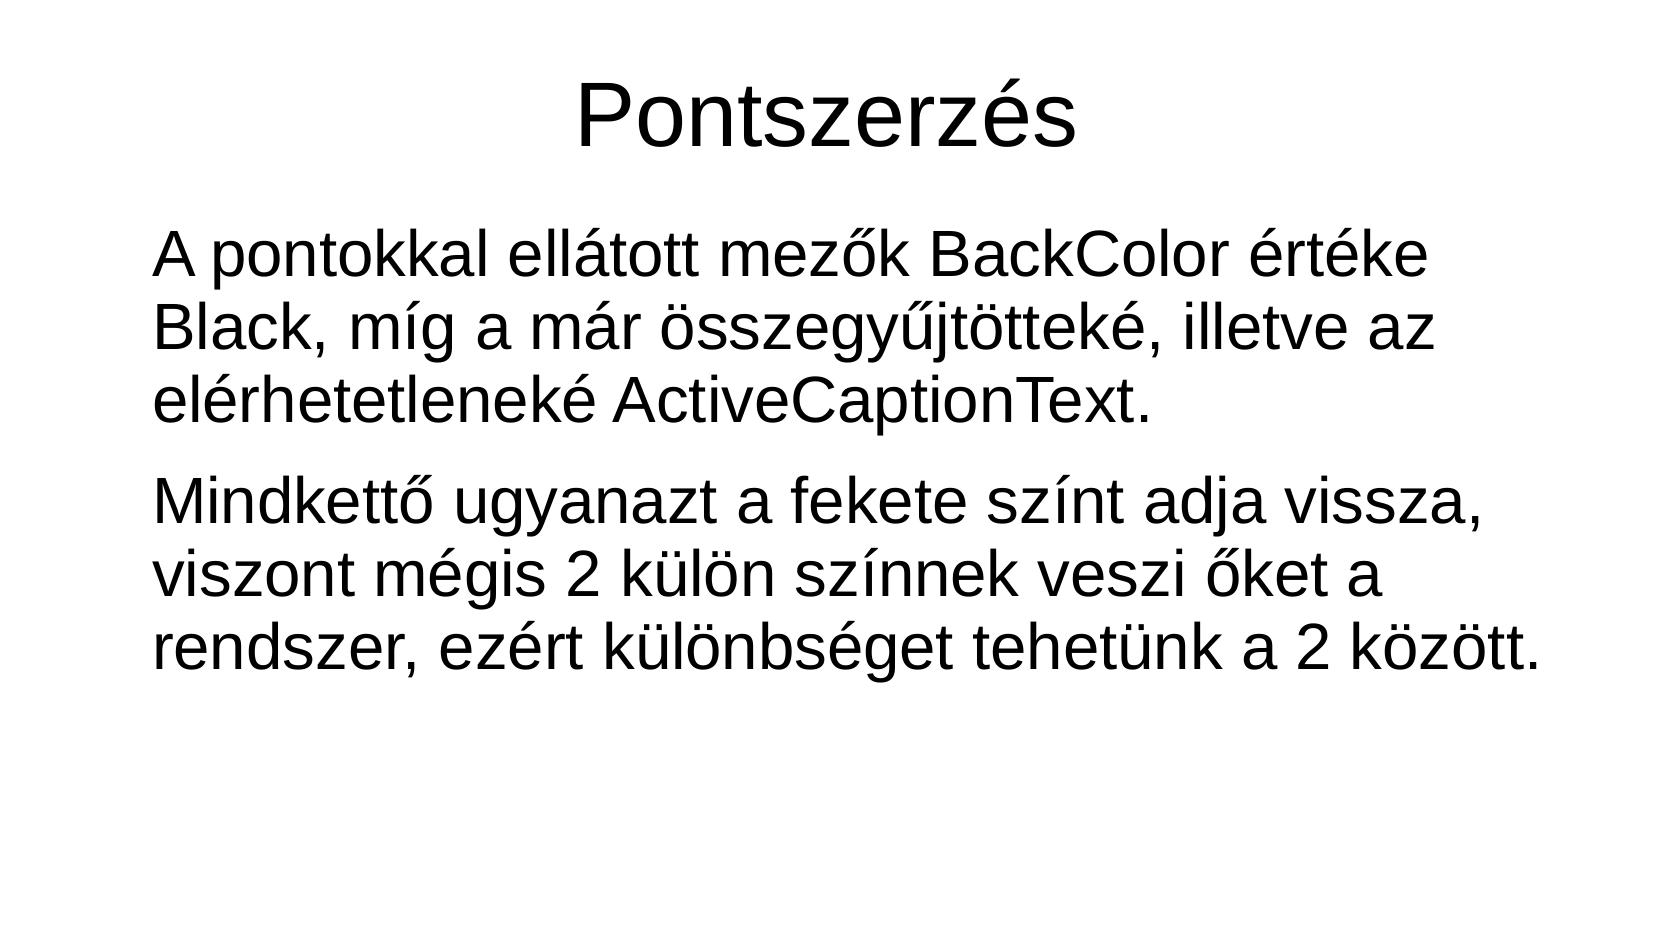

# Pontszerzés
A pontokkal ellátott mezők BackColor értéke Black, míg a már összegyűjtötteké, illetve az elérhetetleneké ActiveCaptionText.
Mindkettő ugyanazt a fekete színt adja vissza, viszont mégis 2 külön színnek veszi őket a rendszer, ezért különbséget tehetünk a 2 között.